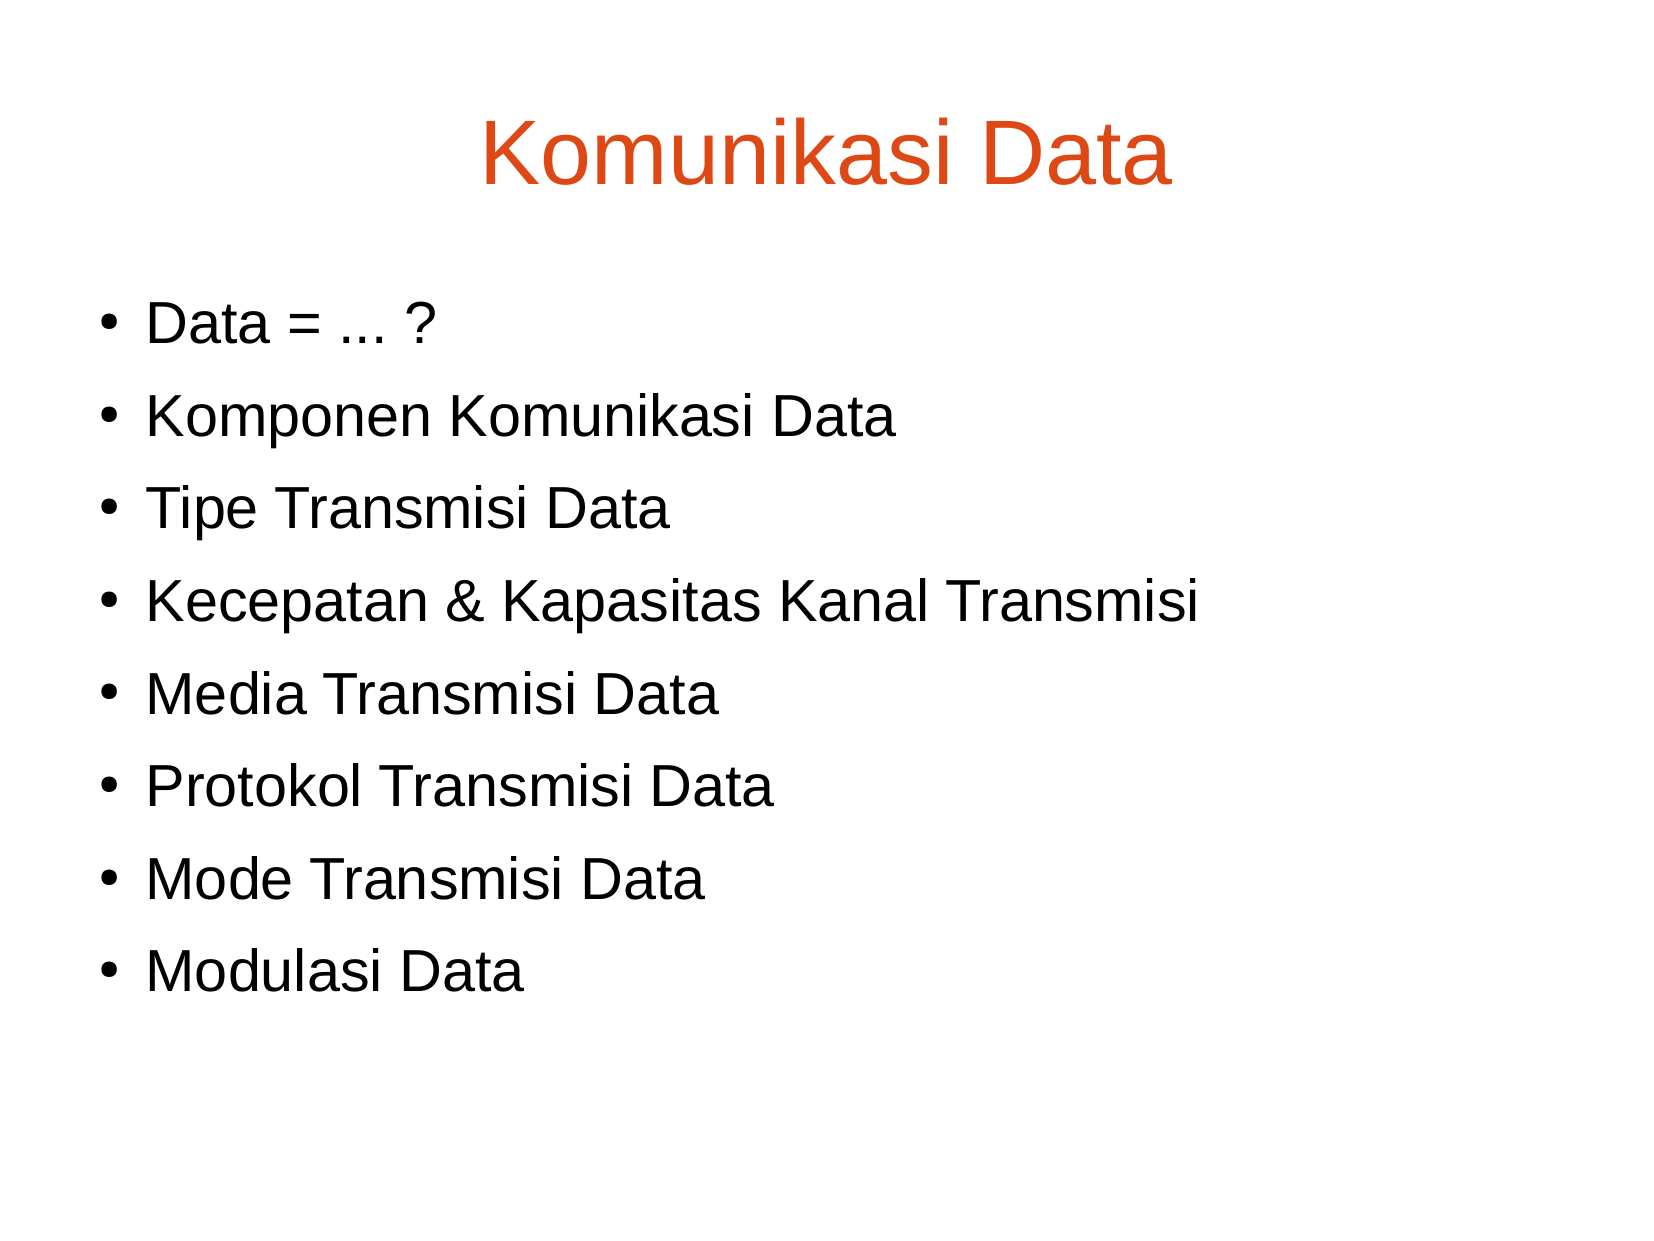

# Komunikasi Data
Data = ... ?
Komponen Komunikasi Data
Tipe Transmisi Data
Kecepatan & Kapasitas Kanal Transmisi
Media Transmisi Data
Protokol Transmisi Data
Mode Transmisi Data
Modulasi Data